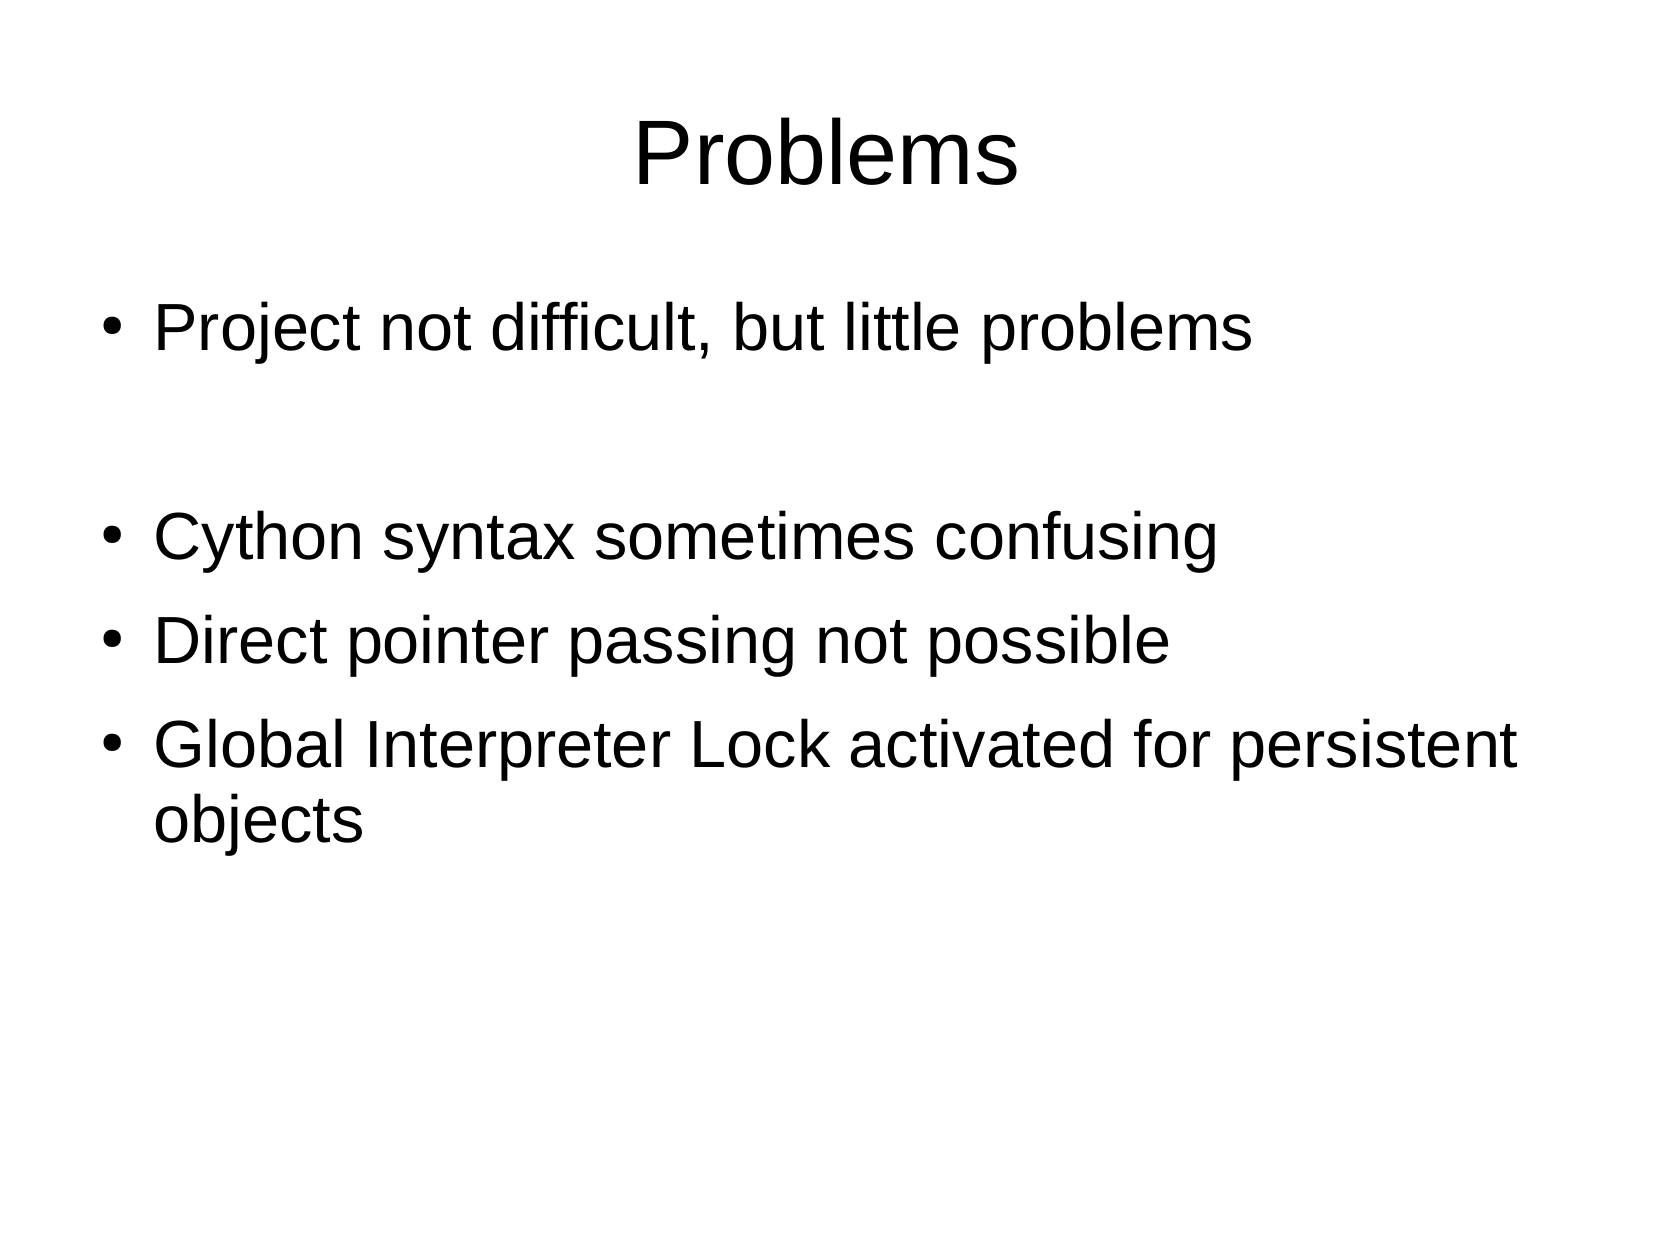

# Problems
Project not difficult, but little problems
Cython syntax sometimes confusing
Direct pointer passing not possible
Global Interpreter Lock activated for persistent objects